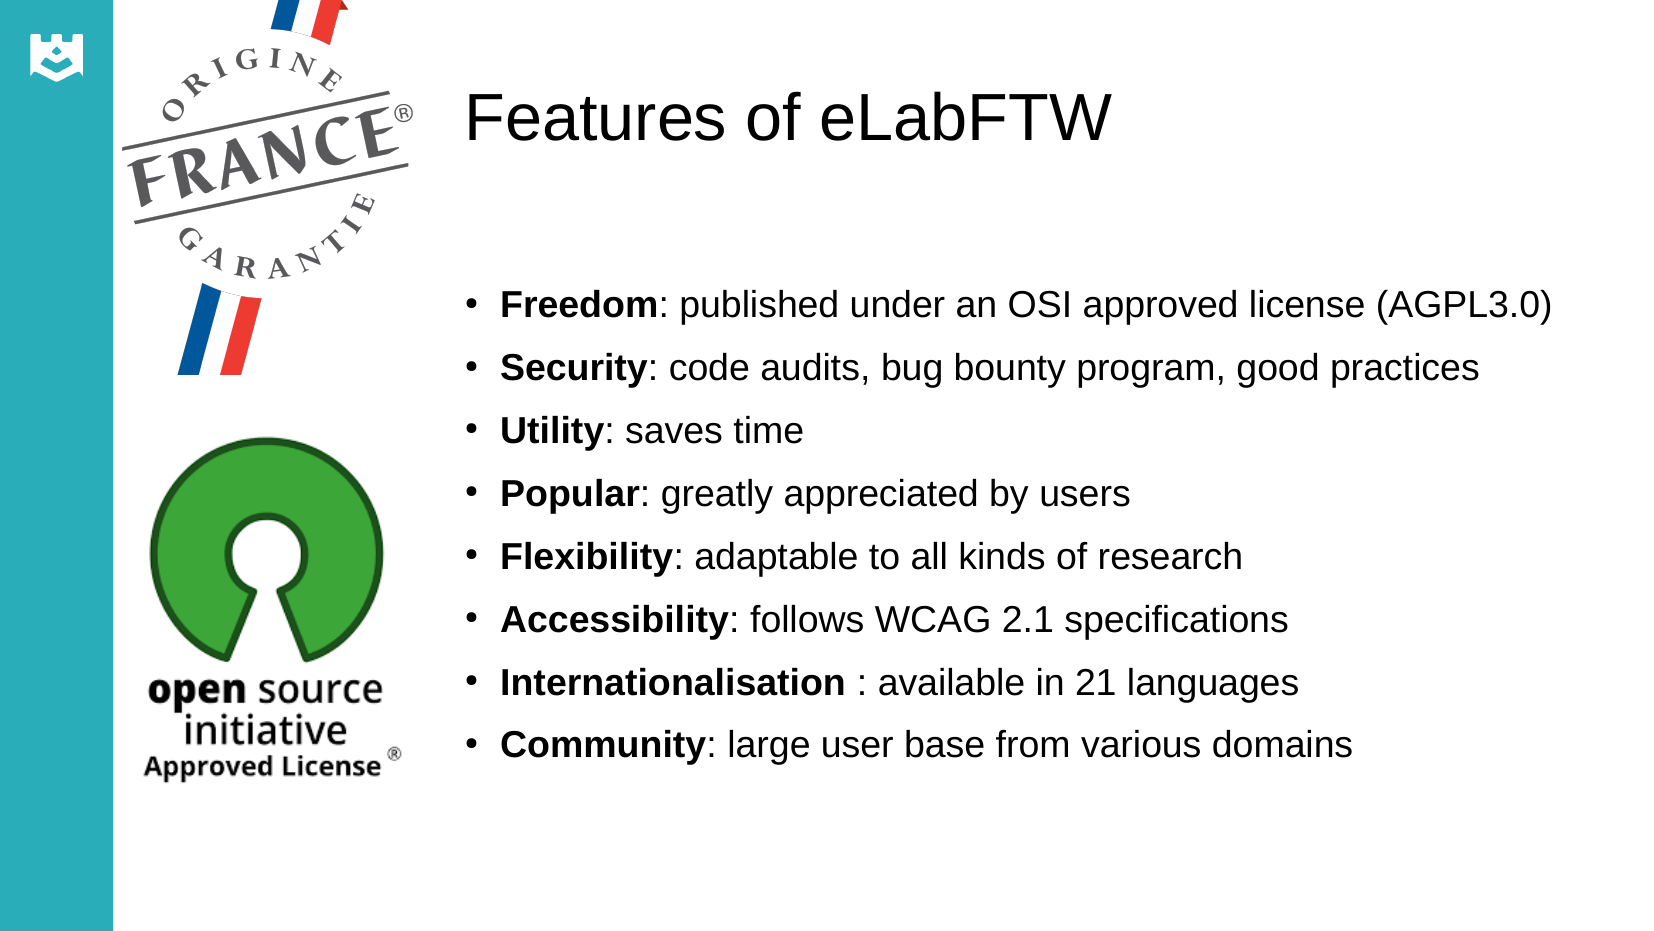

Features of eLabFTW
Freedom: published under an OSI approved license (AGPL3.0)
Security: code audits, bug bounty program, good practices
Utility: saves time
Popular: greatly appreciated by users
Flexibility: adaptable to all kinds of research
Accessibility: follows WCAG 2.1 specifications
Internationalisation : available in 21 languages
Community: large user base from various domains